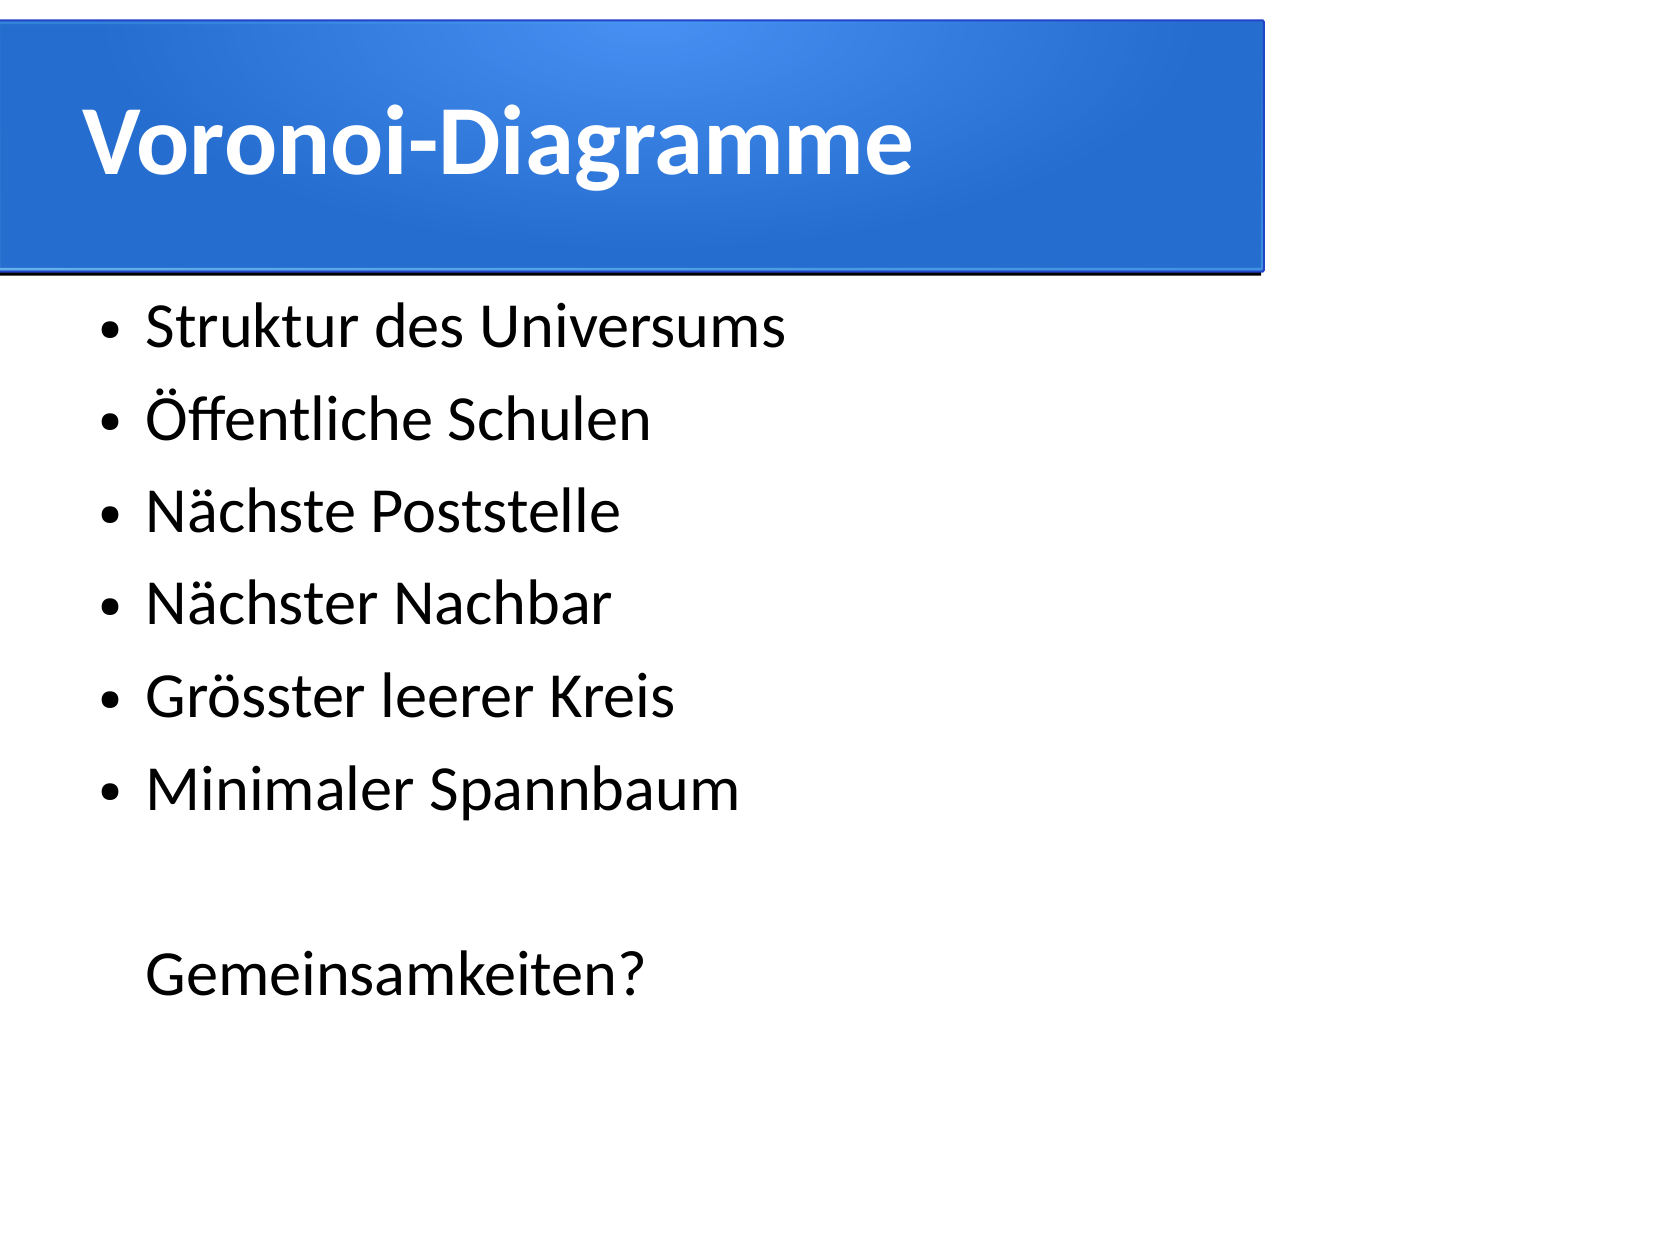

# Voronoi-Diagramme
Struktur des Universums
Öffentliche Schulen
Nächste Poststelle
Nächster Nachbar
Grösster leerer Kreis
Minimaler Spannbaum
Gemeinsamkeiten?